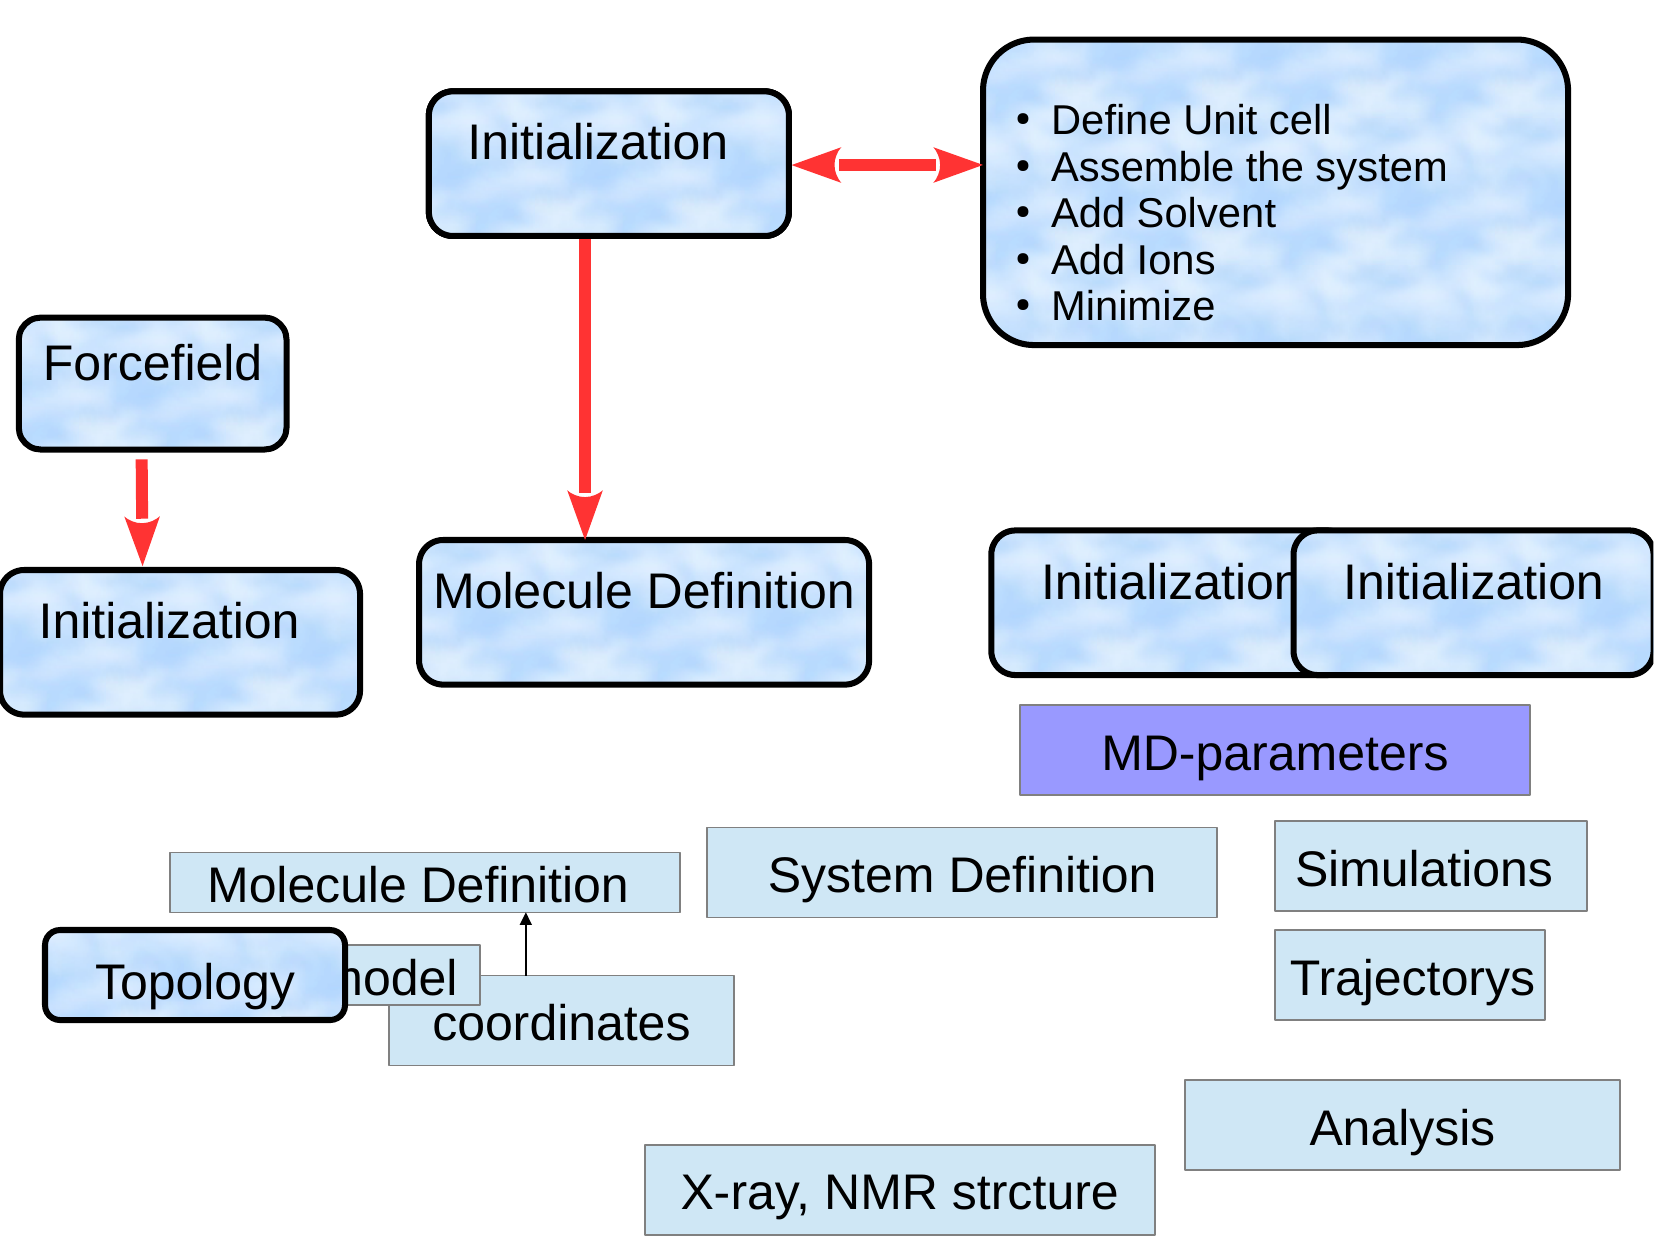

#
Define Unit cell
Assemble the system
Add Solvent
Add Ions
Minimize
 Initialization
 Initialization
 Initialization
Forcefield
Initialization
Initialization
Molecule Definition
 Initialization
MD-parameters
Simulations
System Definition
Molecule Definition
Topology
Trajectorys
Homology model
 coordinates
Analysis
X-ray, NMR strcture